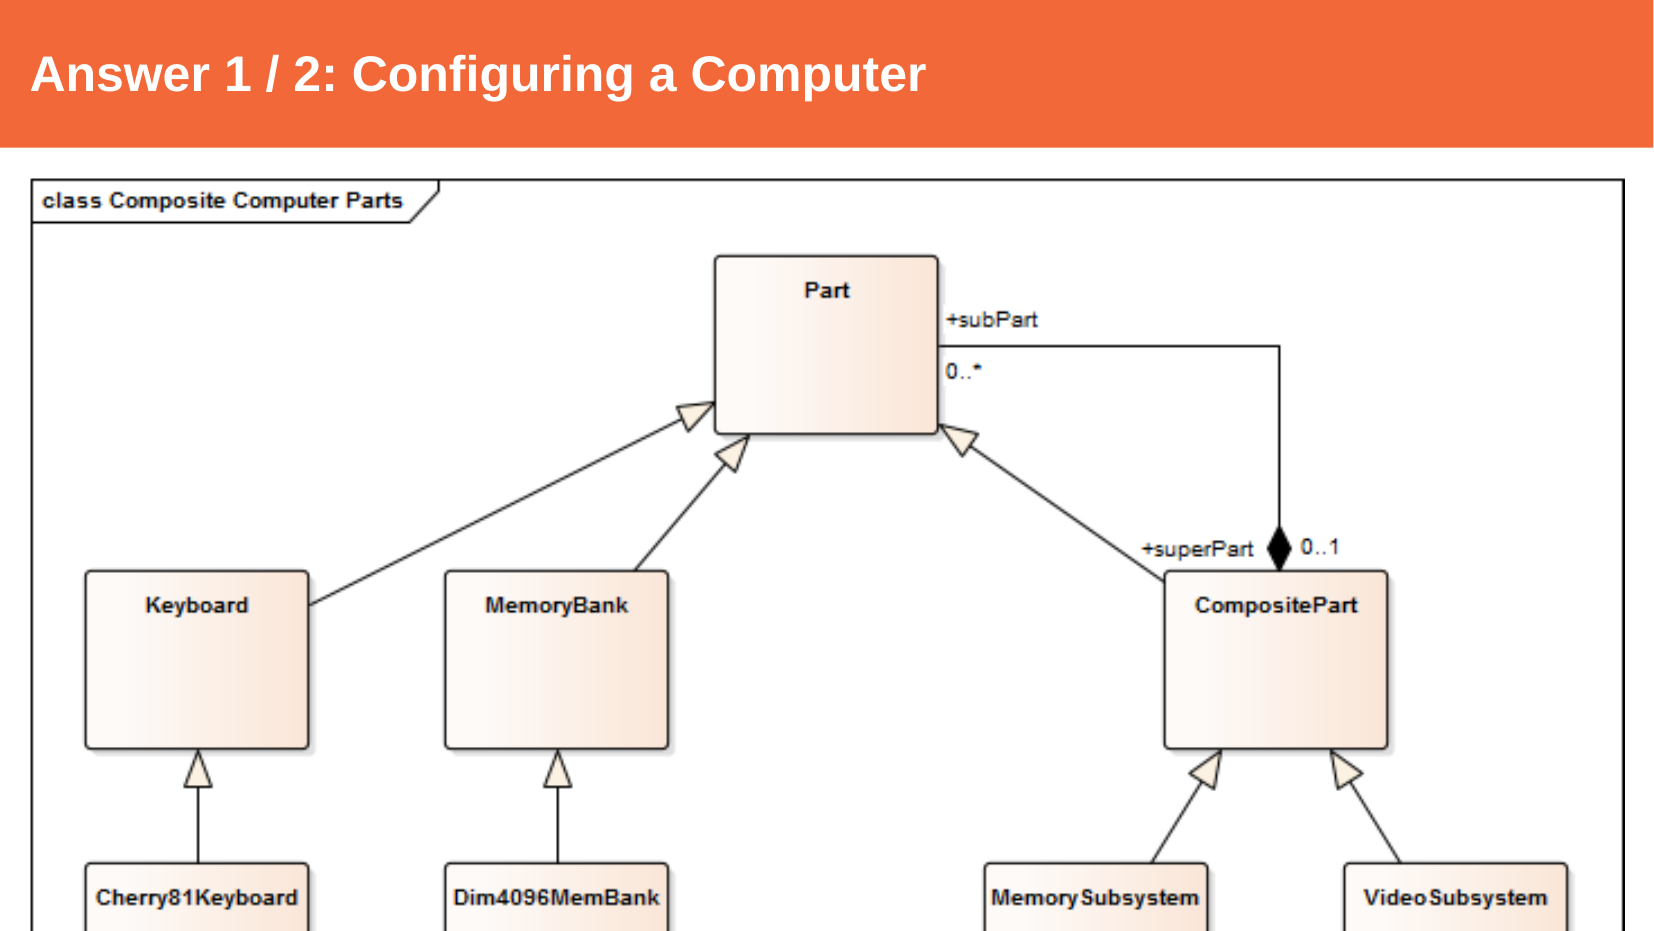

# Answer 1 / 2: Configuring a Computer
Advanced Design and Programming
11
© 2019 Dirk Riehle - Some Rights Reserved